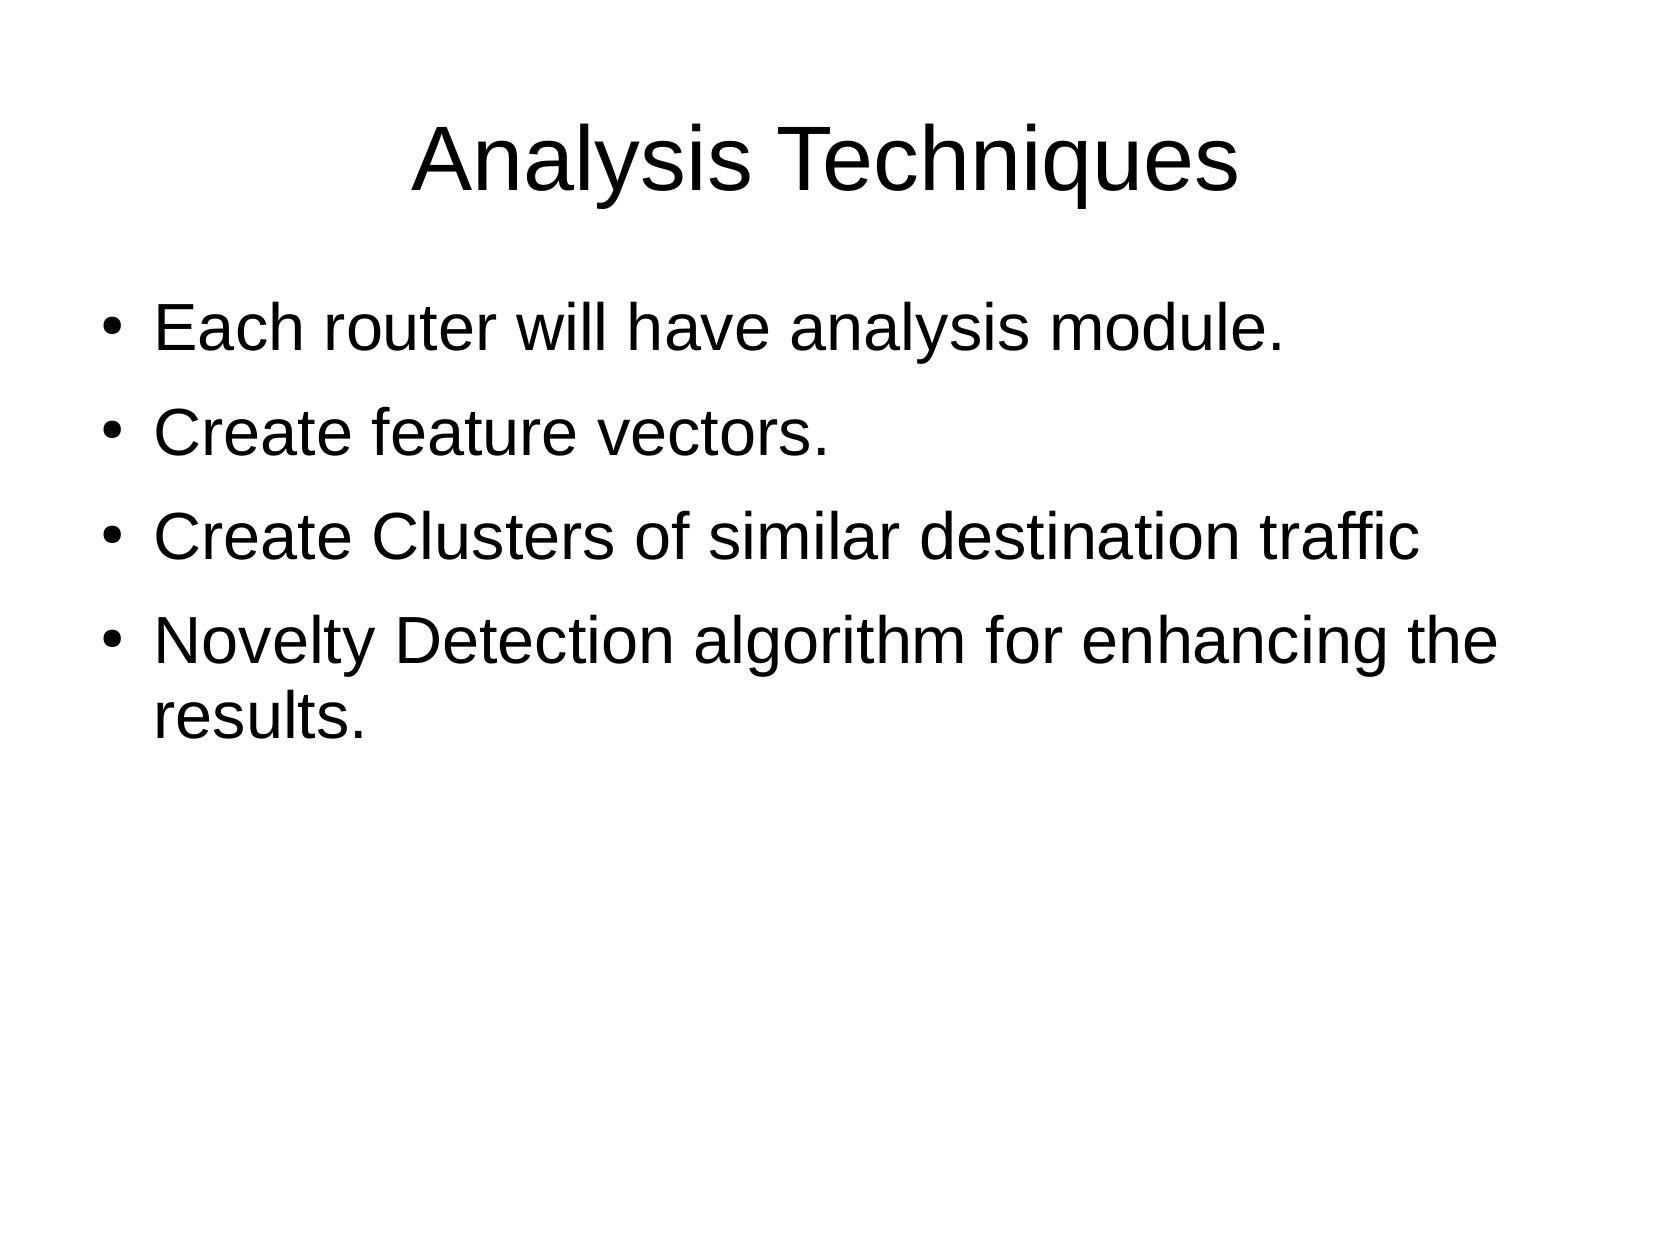

# Analysis Techniques
Each router will have analysis module.
Create feature vectors.
Create Clusters of similar destination traffic
Novelty Detection algorithm for enhancing the results.